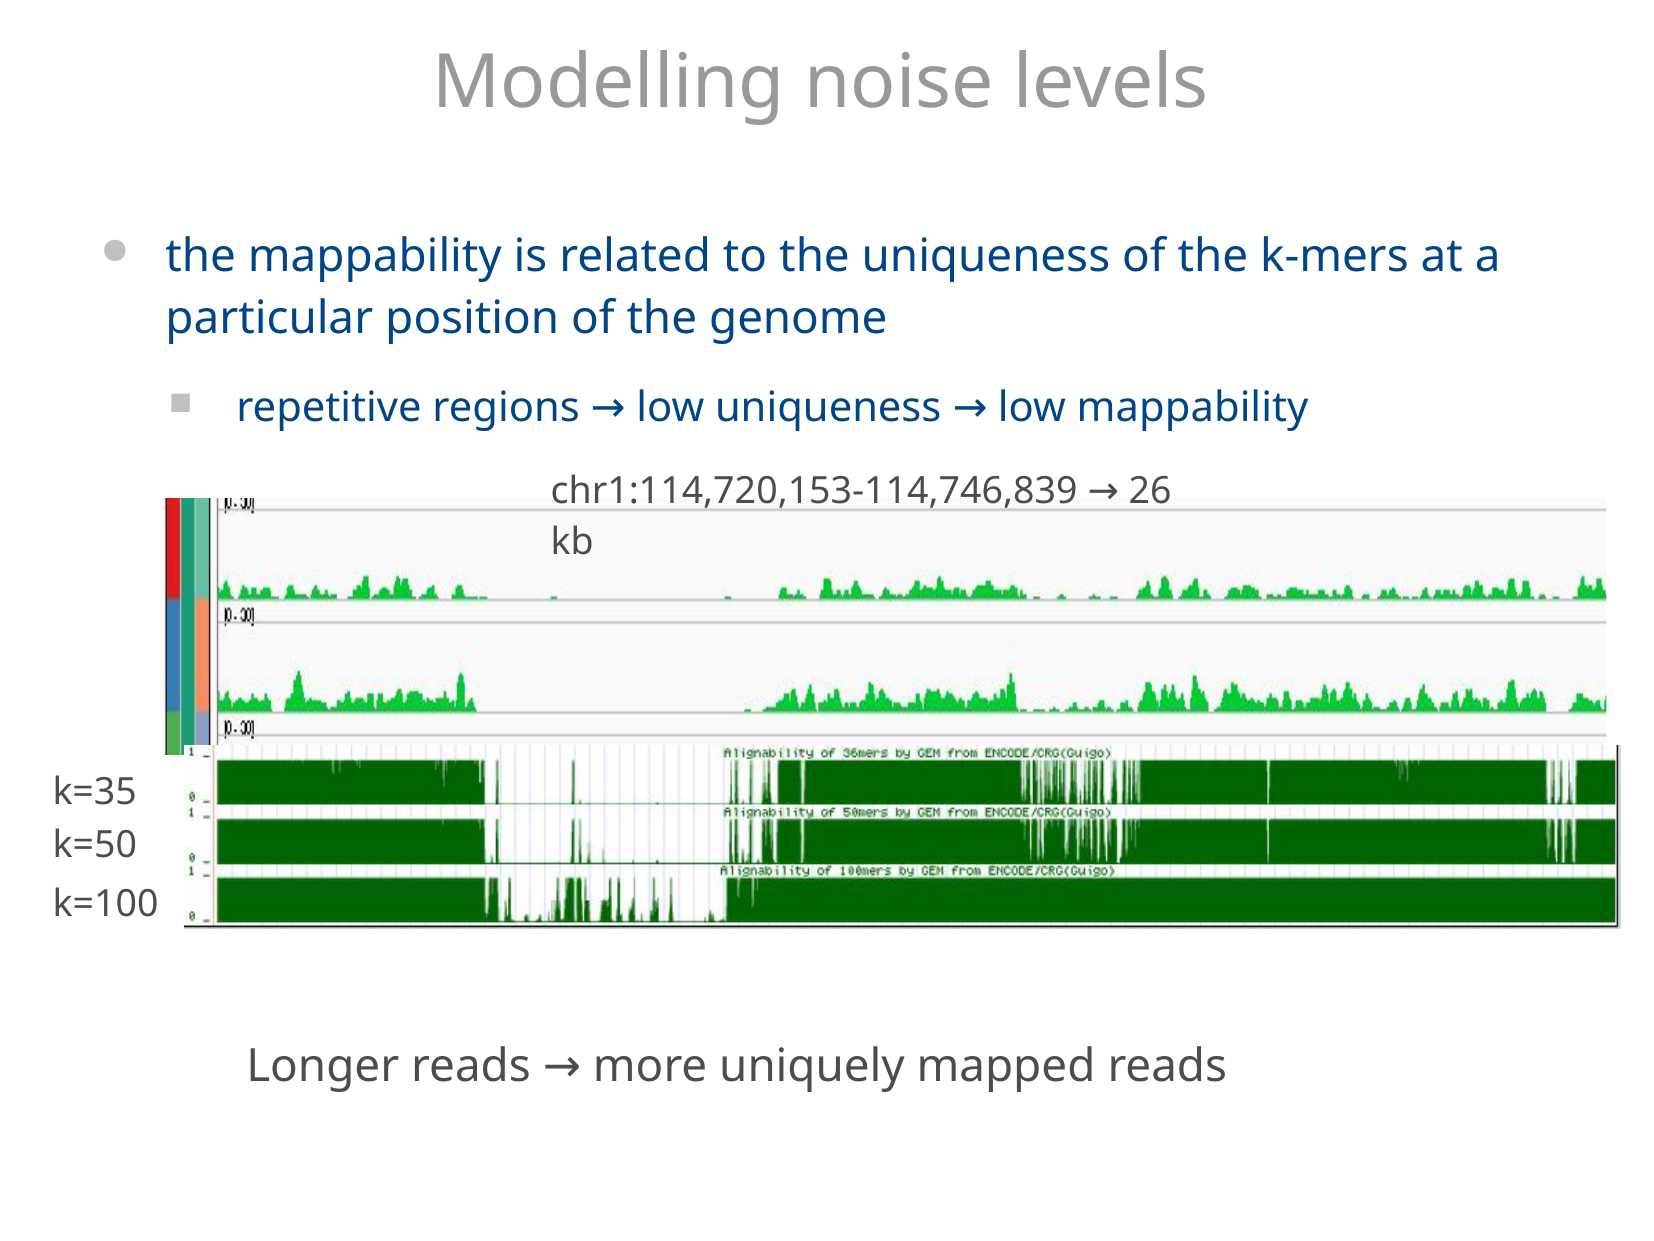

# Modelling noise levels
the mappability is related to the uniqueness of the k-mers at a particular position of the genome
repetitive regions → low uniqueness → low mappability
chr1:114,720,153-114,746,839 → 26 kb
k=35
k=50
k=100
Longer reads → more uniquely mapped reads